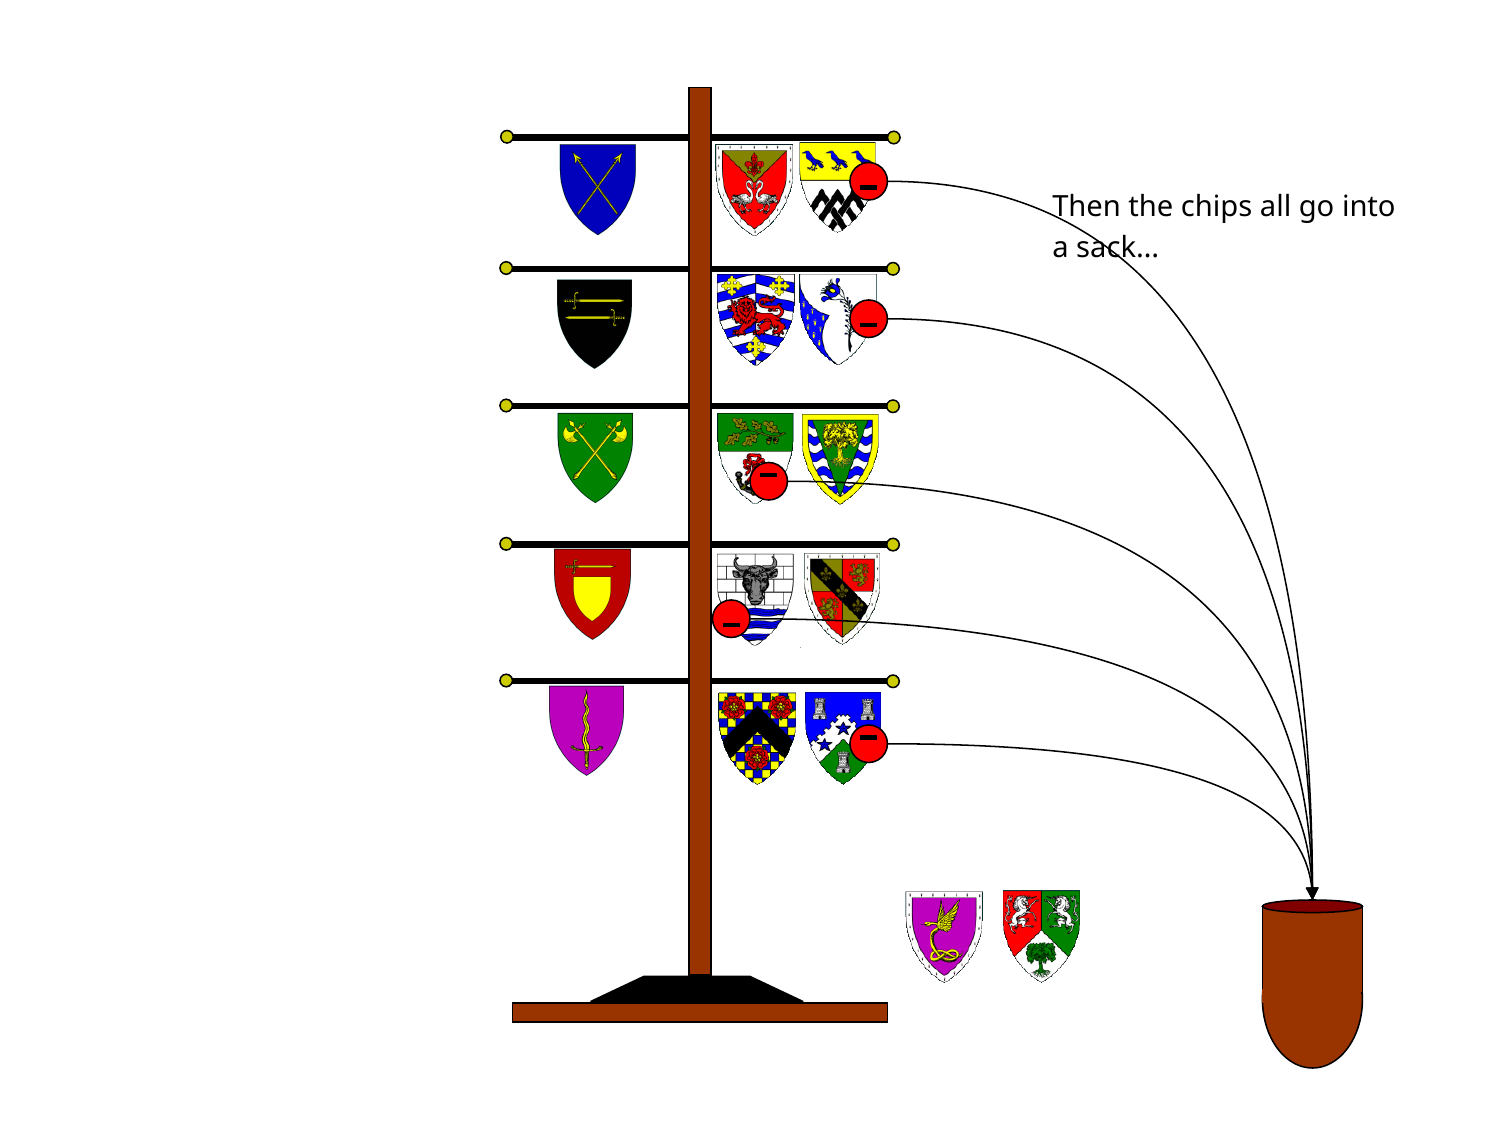

Then the chips all go into a sack…